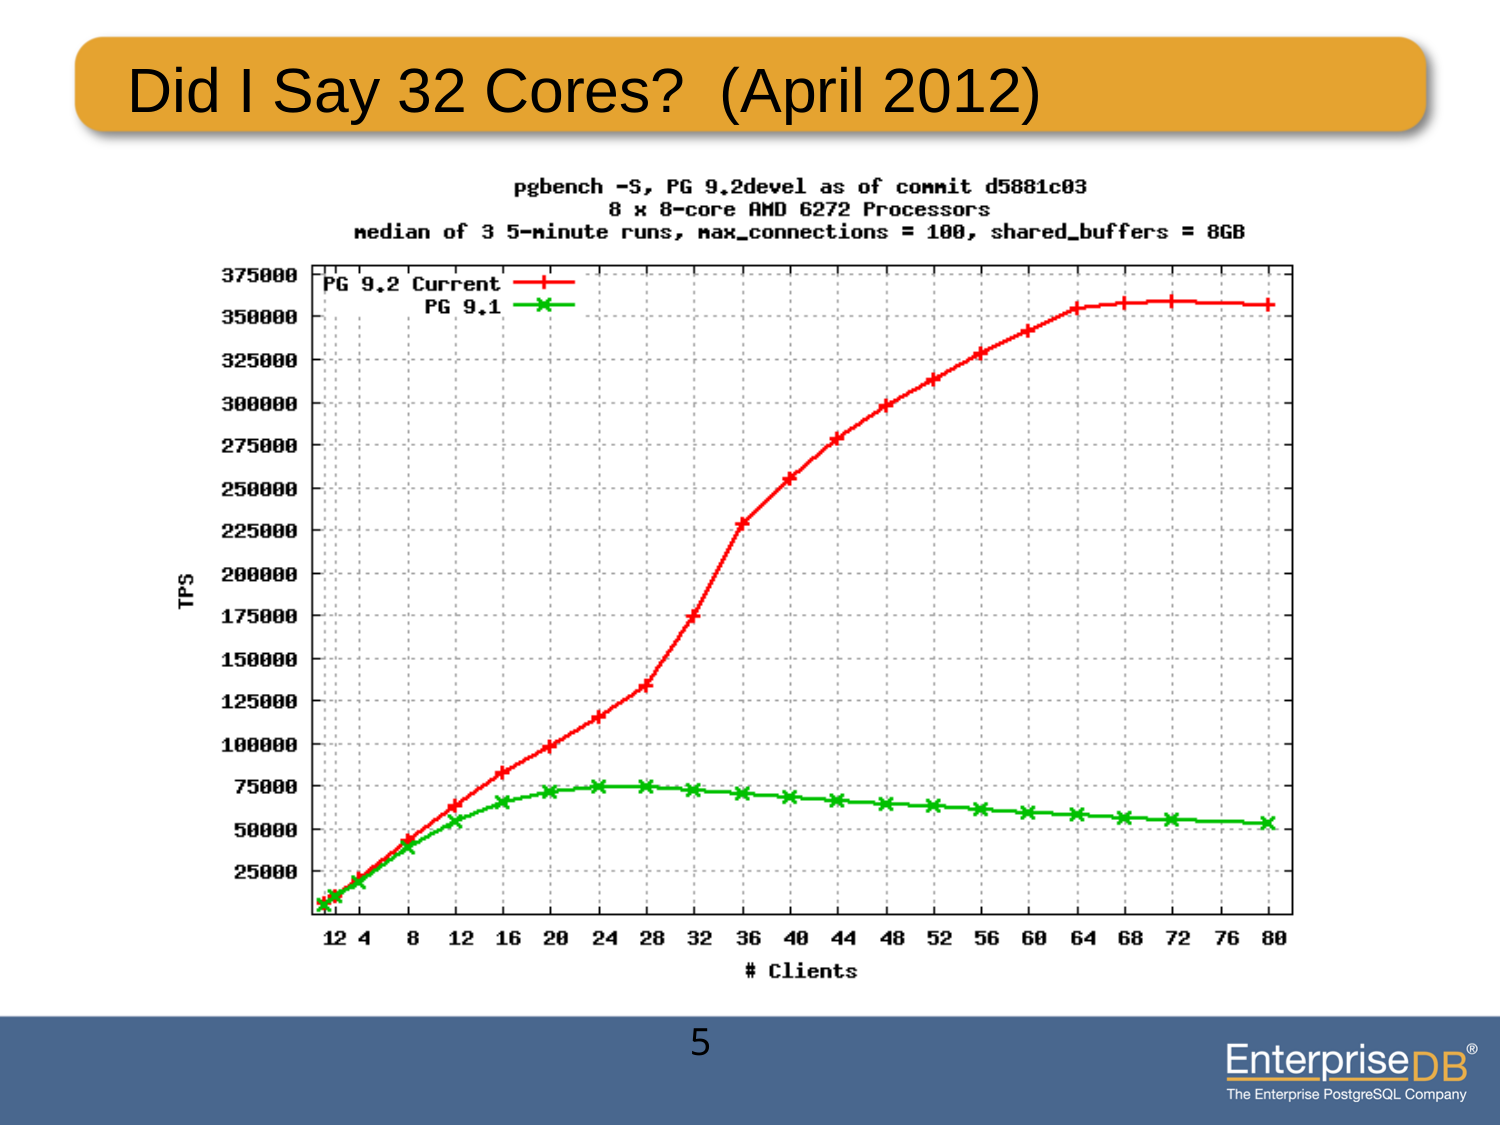

# Did I Say 32 Cores? (April 2012)